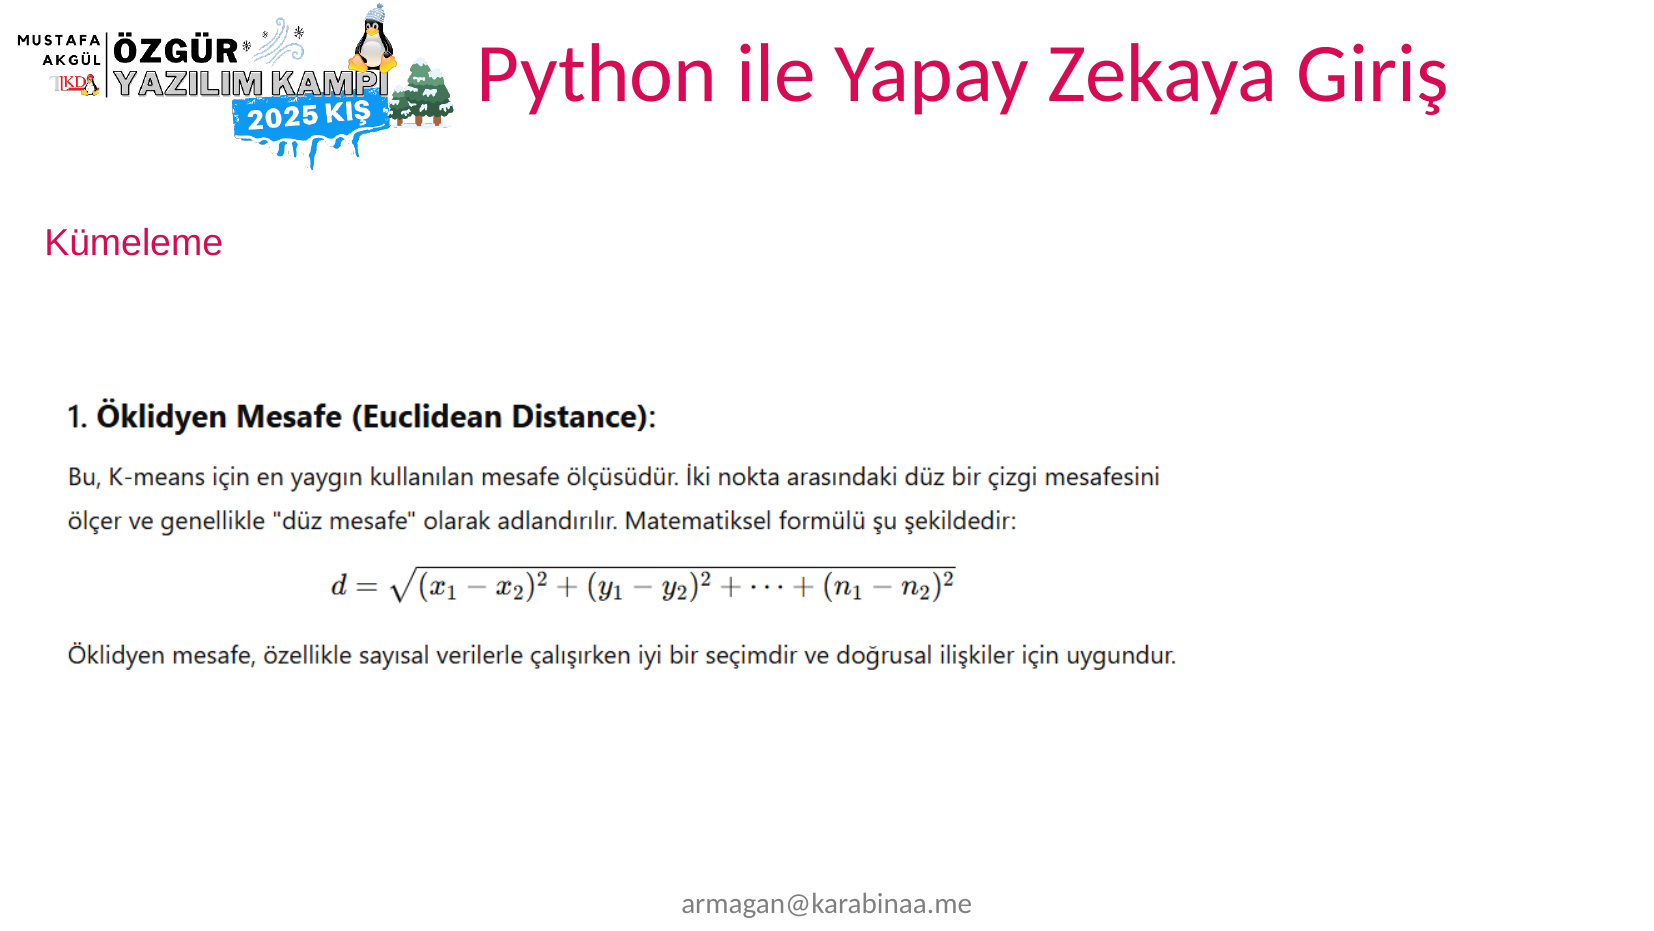

Python ile Yapay Zekaya Giriş
Kümeleme
armagan@karabinaa.me